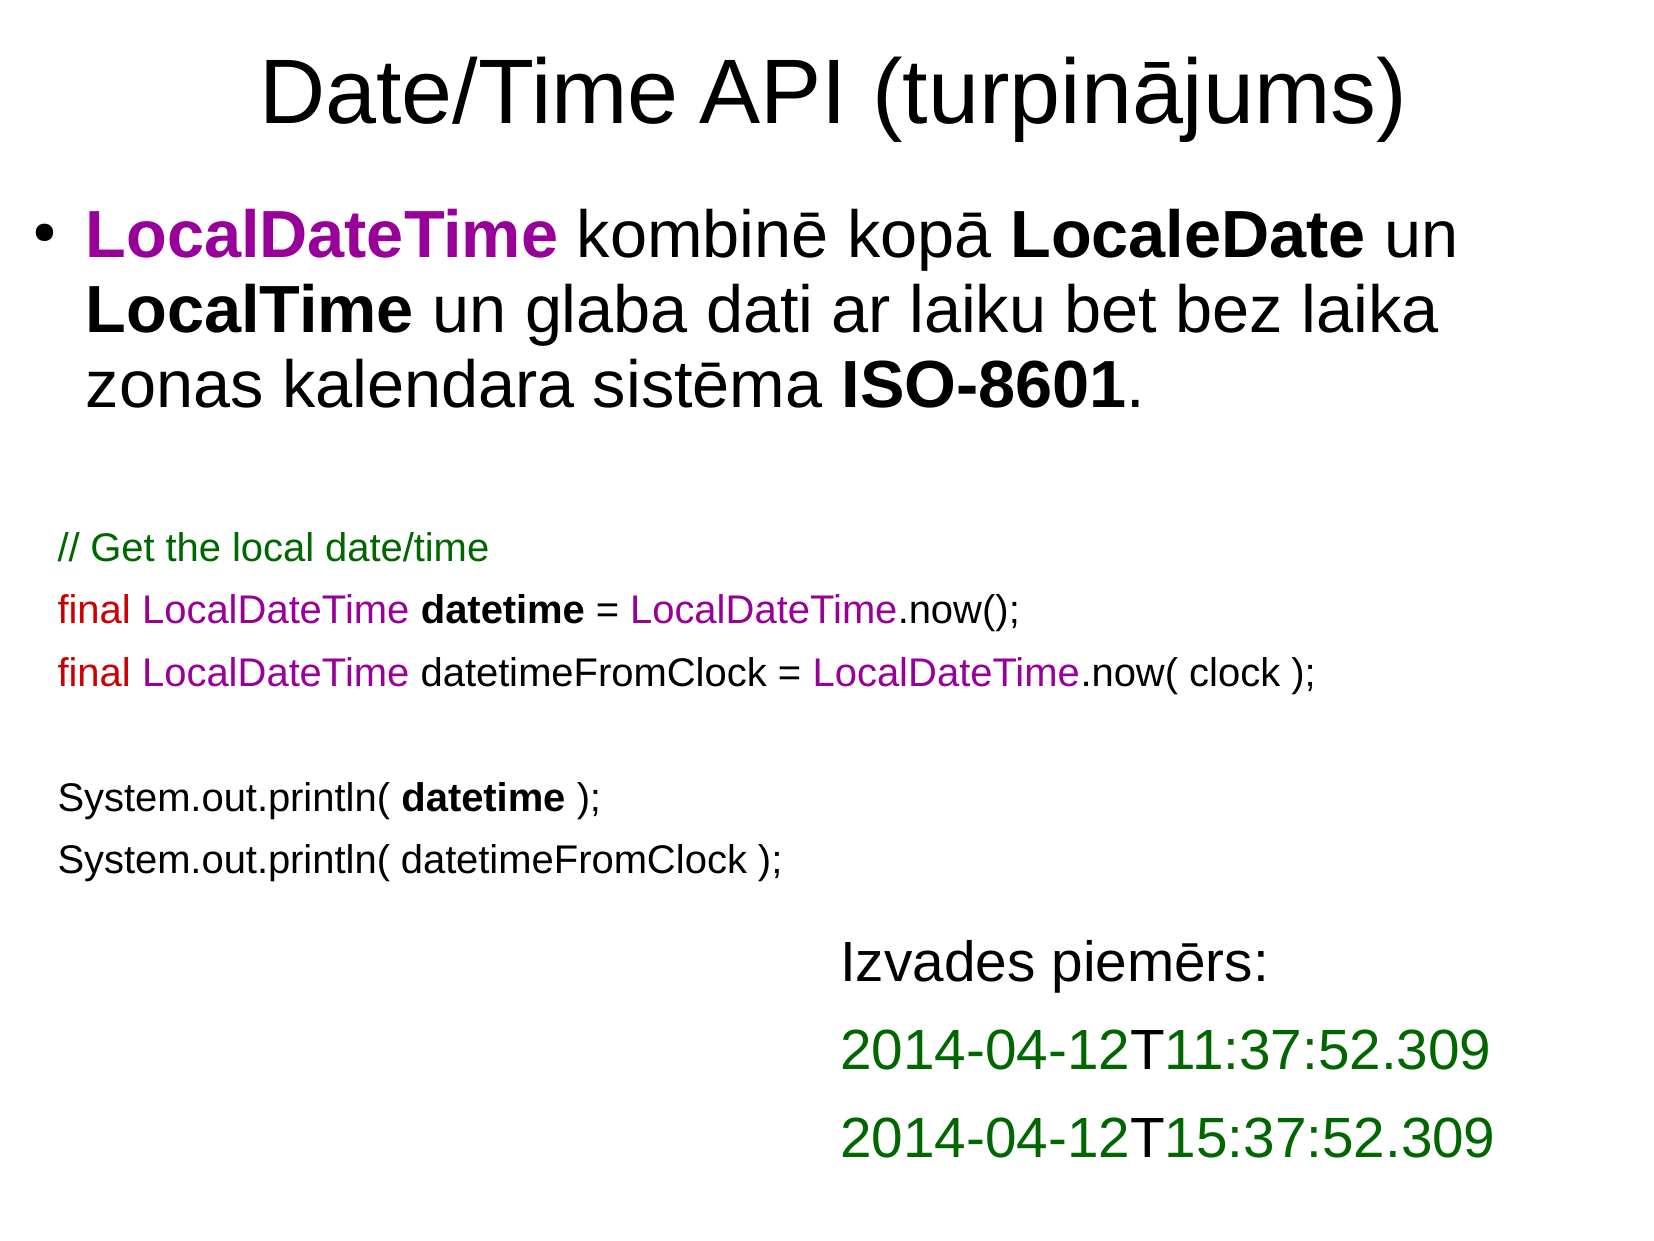

# Date/Time API (turpinājums)
LocalDateTime kombinē kopā LocaleDate un LocalTime un glaba dati ar laiku bet bez laika zonas kalendara sistēma ISO-8601.
// Get the local date/time
final LocalDateTime datetime = LocalDateTime.now();
final LocalDateTime datetimeFromClock = LocalDateTime.now( clock );
System.out.println( datetime );
System.out.println( datetimeFromClock );
Izvades piemērs:
2014-04-12T11:37:52.309
2014-04-12T15:37:52.309